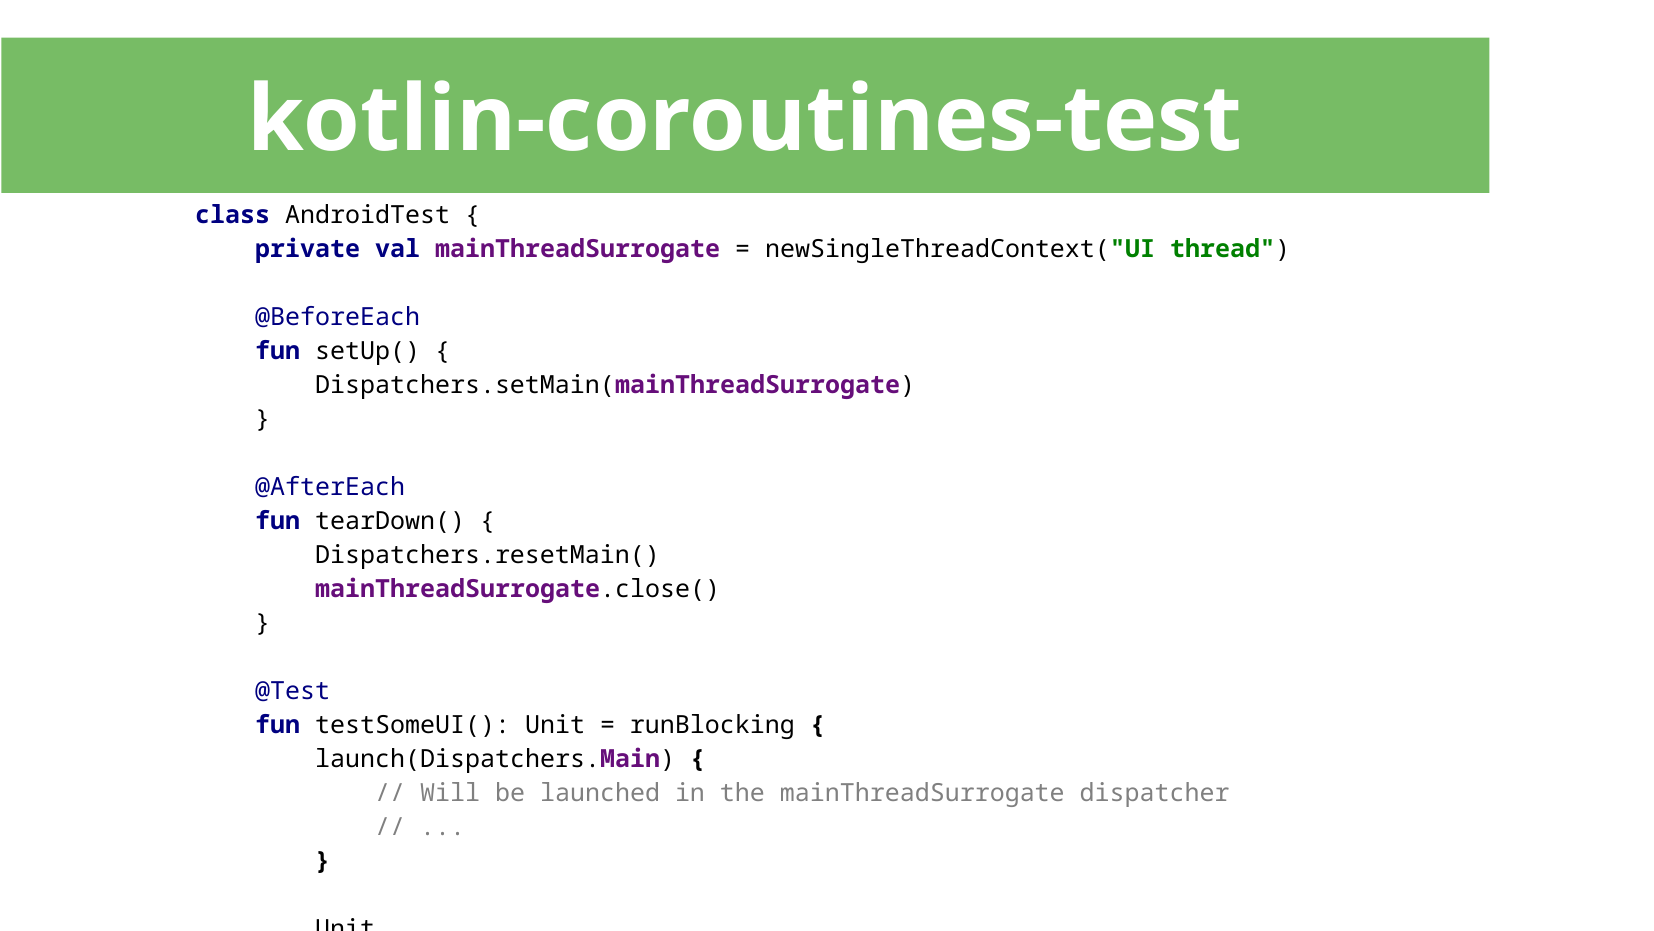

# kotlin-coroutines-test
class AndroidTest {
 private val mainThreadSurrogate = newSingleThreadContext("UI thread")
 @BeforeEach
 fun setUp() {
 Dispatchers.setMain(mainThreadSurrogate)
 }
 @AfterEach
 fun tearDown() {
 Dispatchers.resetMain()
 mainThreadSurrogate.close()
 }
 @Test
 fun testSomeUI(): Unit = runBlocking {
 launch(Dispatchers.Main) {
 // Will be launched in the mainThreadSurrogate dispatcher
 // ...
 }
 Unit
 }
}